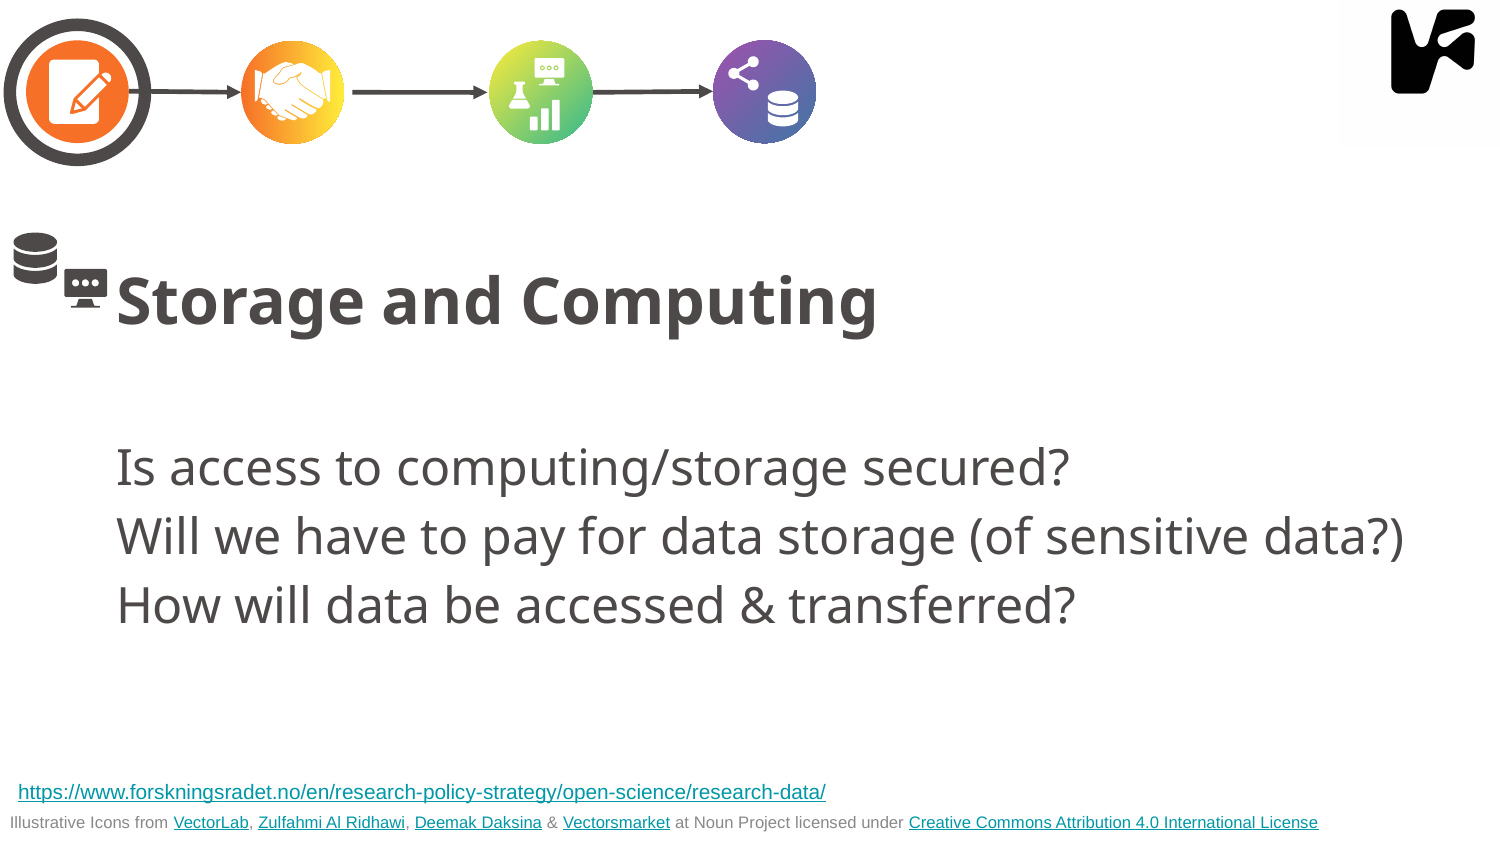

Storage and Computing
Is access to computing/storage secured?
Will we have to pay for data storage (of sensitive data?)
How will data be accessed & transferred?
https://www.forskningsradet.no/en/research-policy-strategy/open-science/research-data/
Illustrative Icons from VectorLab, Zulfahmi Al Ridhawi, Deemak Daksina & Vectorsmarket at Noun Project licensed under Creative Commons Attribution 4.0 International License